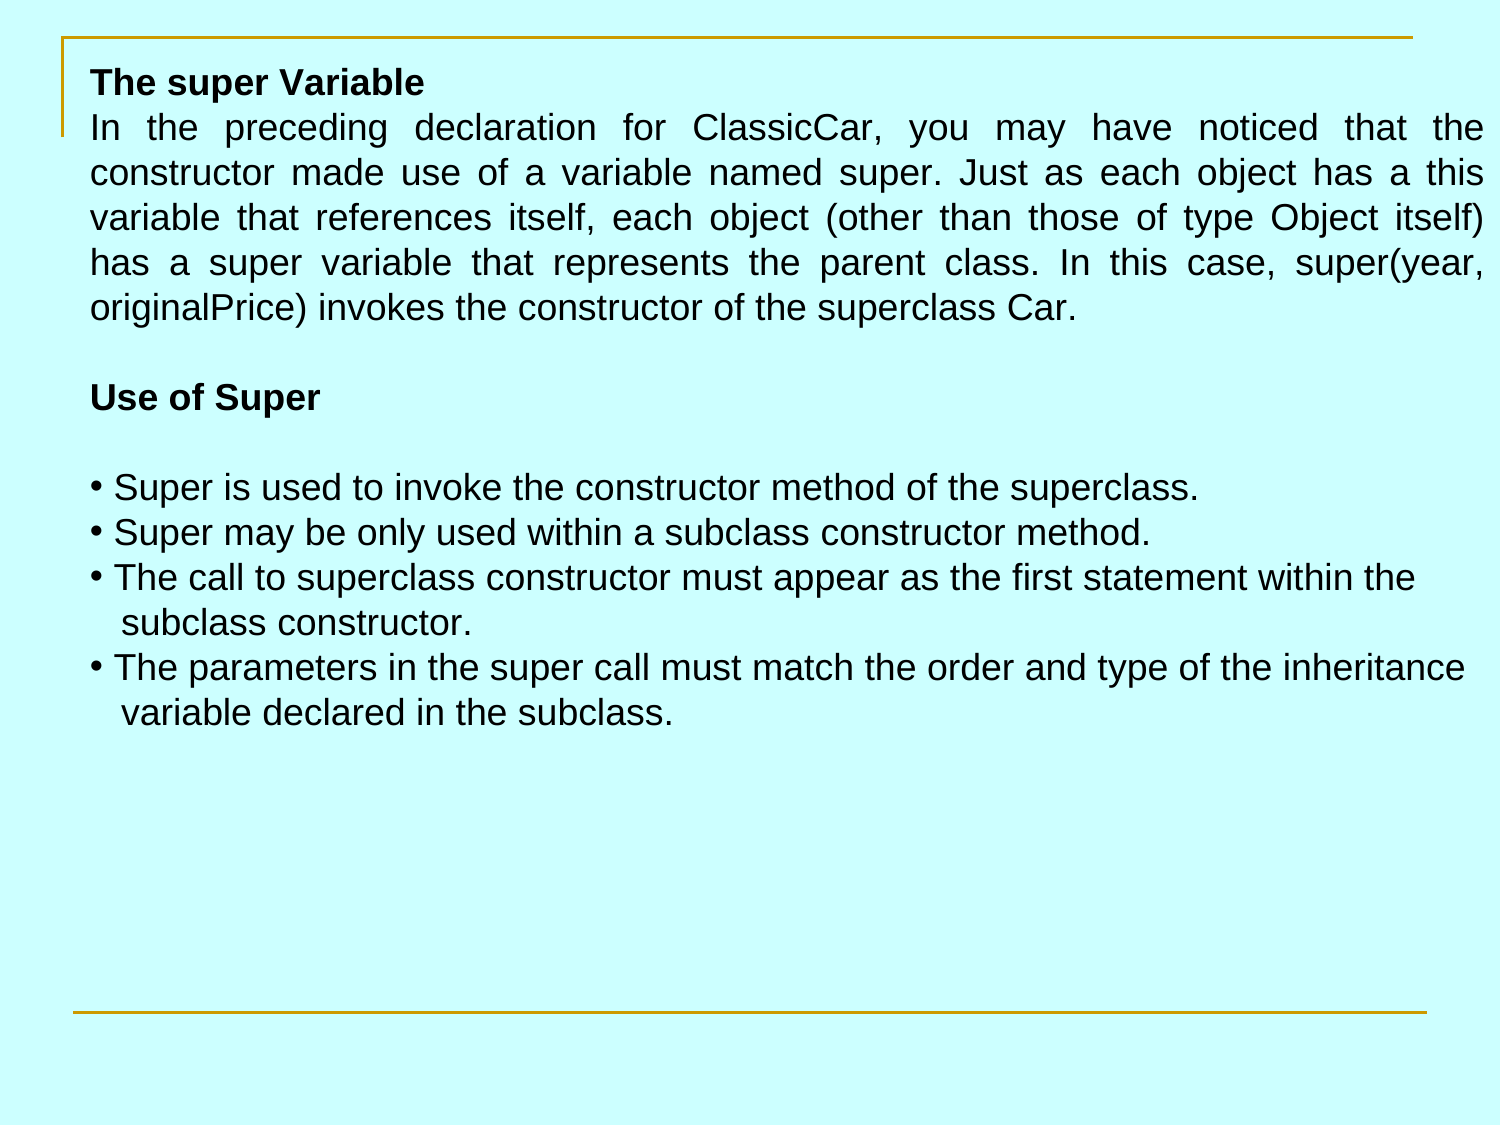

The super Variable
In the preceding declaration for ClassicCar, you may have noticed that the constructor made use of a variable named super. Just as each object has a this variable that references itself, each object (other than those of type Object itself) has a super variable that represents the parent class. In this case, super(year, originalPrice) invokes the constructor of the superclass Car.
Use of Super
 Super is used to invoke the constructor method of the superclass.
 Super may be only used within a subclass constructor method.
 The call to superclass constructor must appear as the first statement within the
 subclass constructor.
 The parameters in the super call must match the order and type of the inheritance
 variable declared in the subclass.